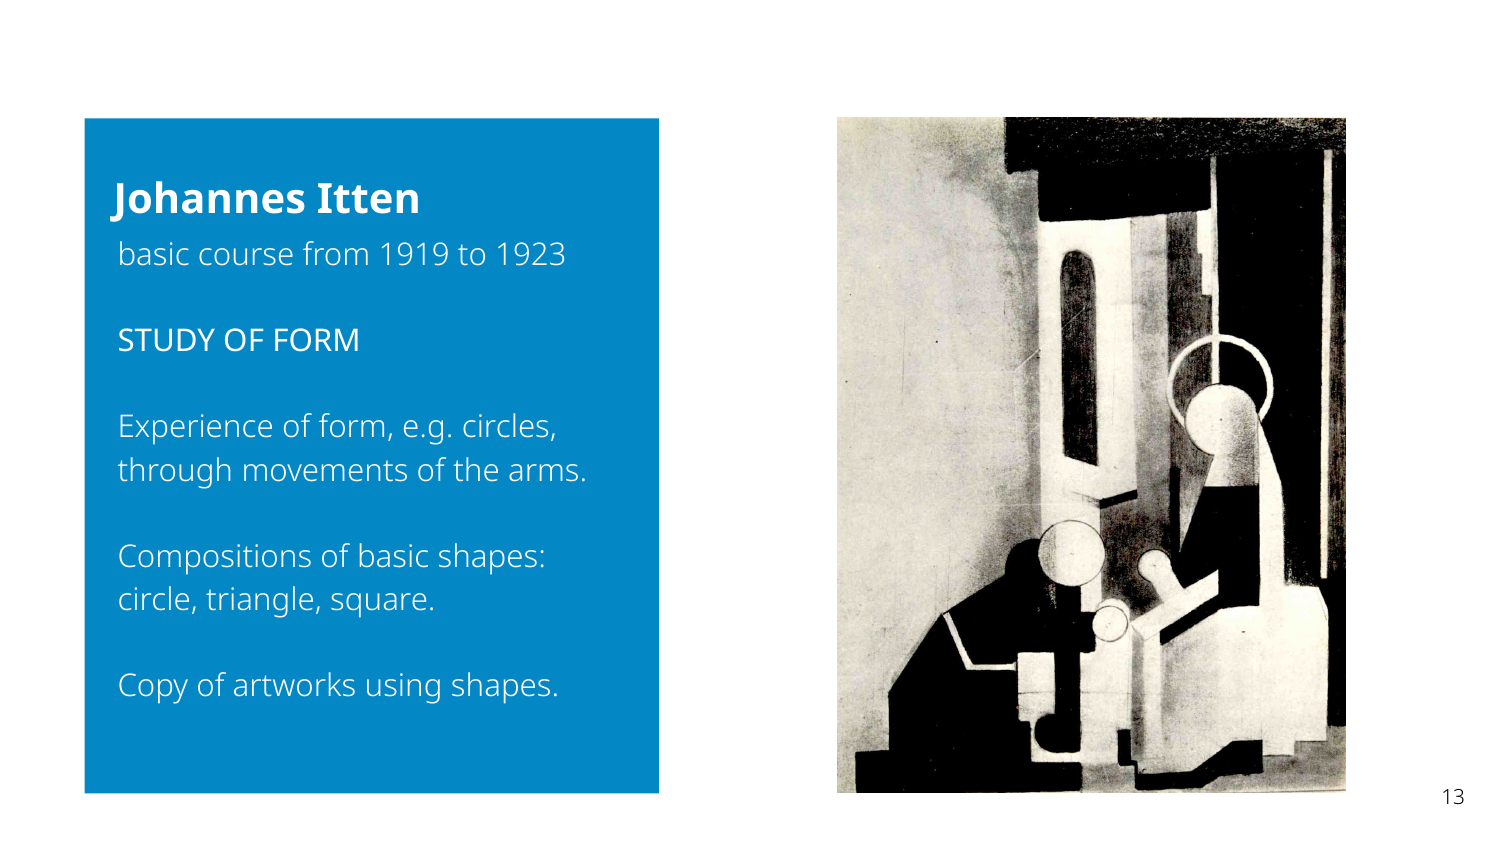

Johannes Itten
# basic course from 1919 to 1923 Study of form Experience of form, e.g. circles, through movements of the arms. Compositions of basic shapes: circle, triangle, square. Copy of artworks using shapes.